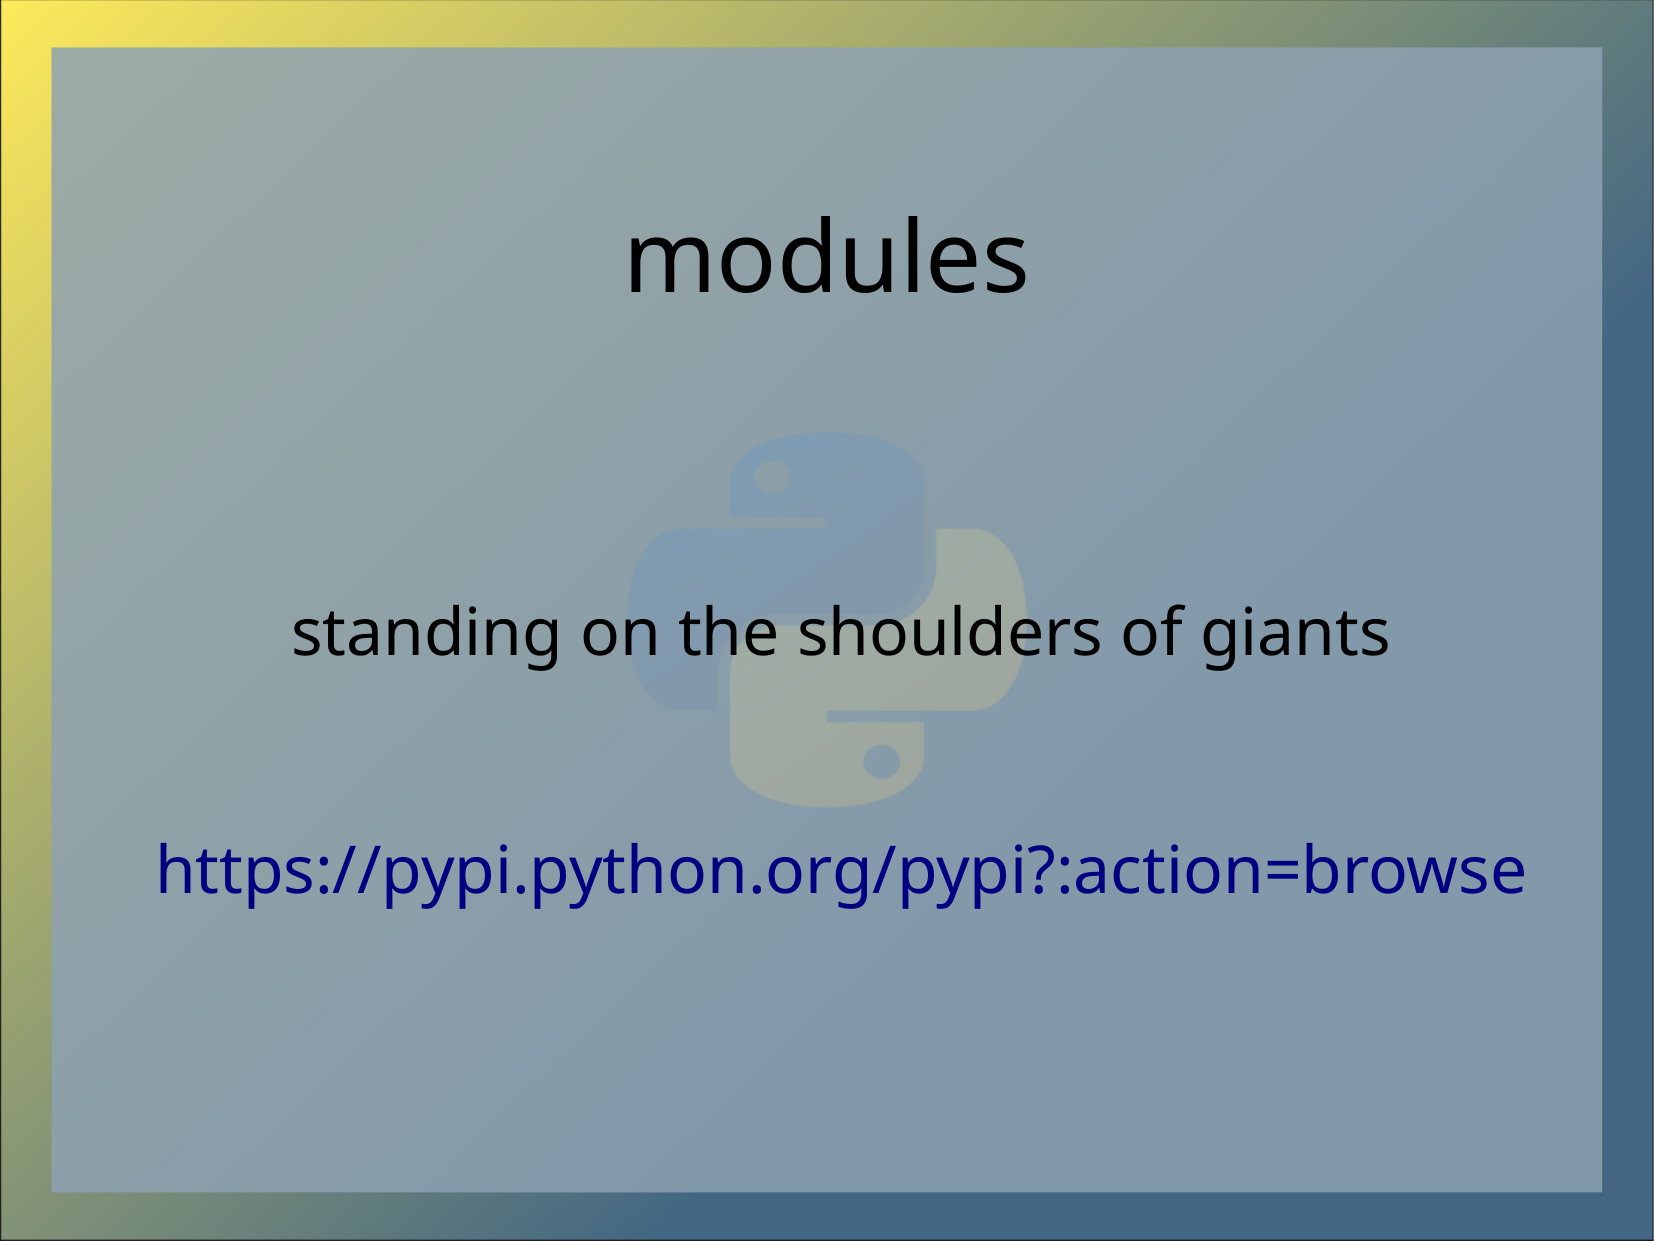

# modules
standing on the shoulders of giants
https://pypi.python.org/pypi?:action=browse